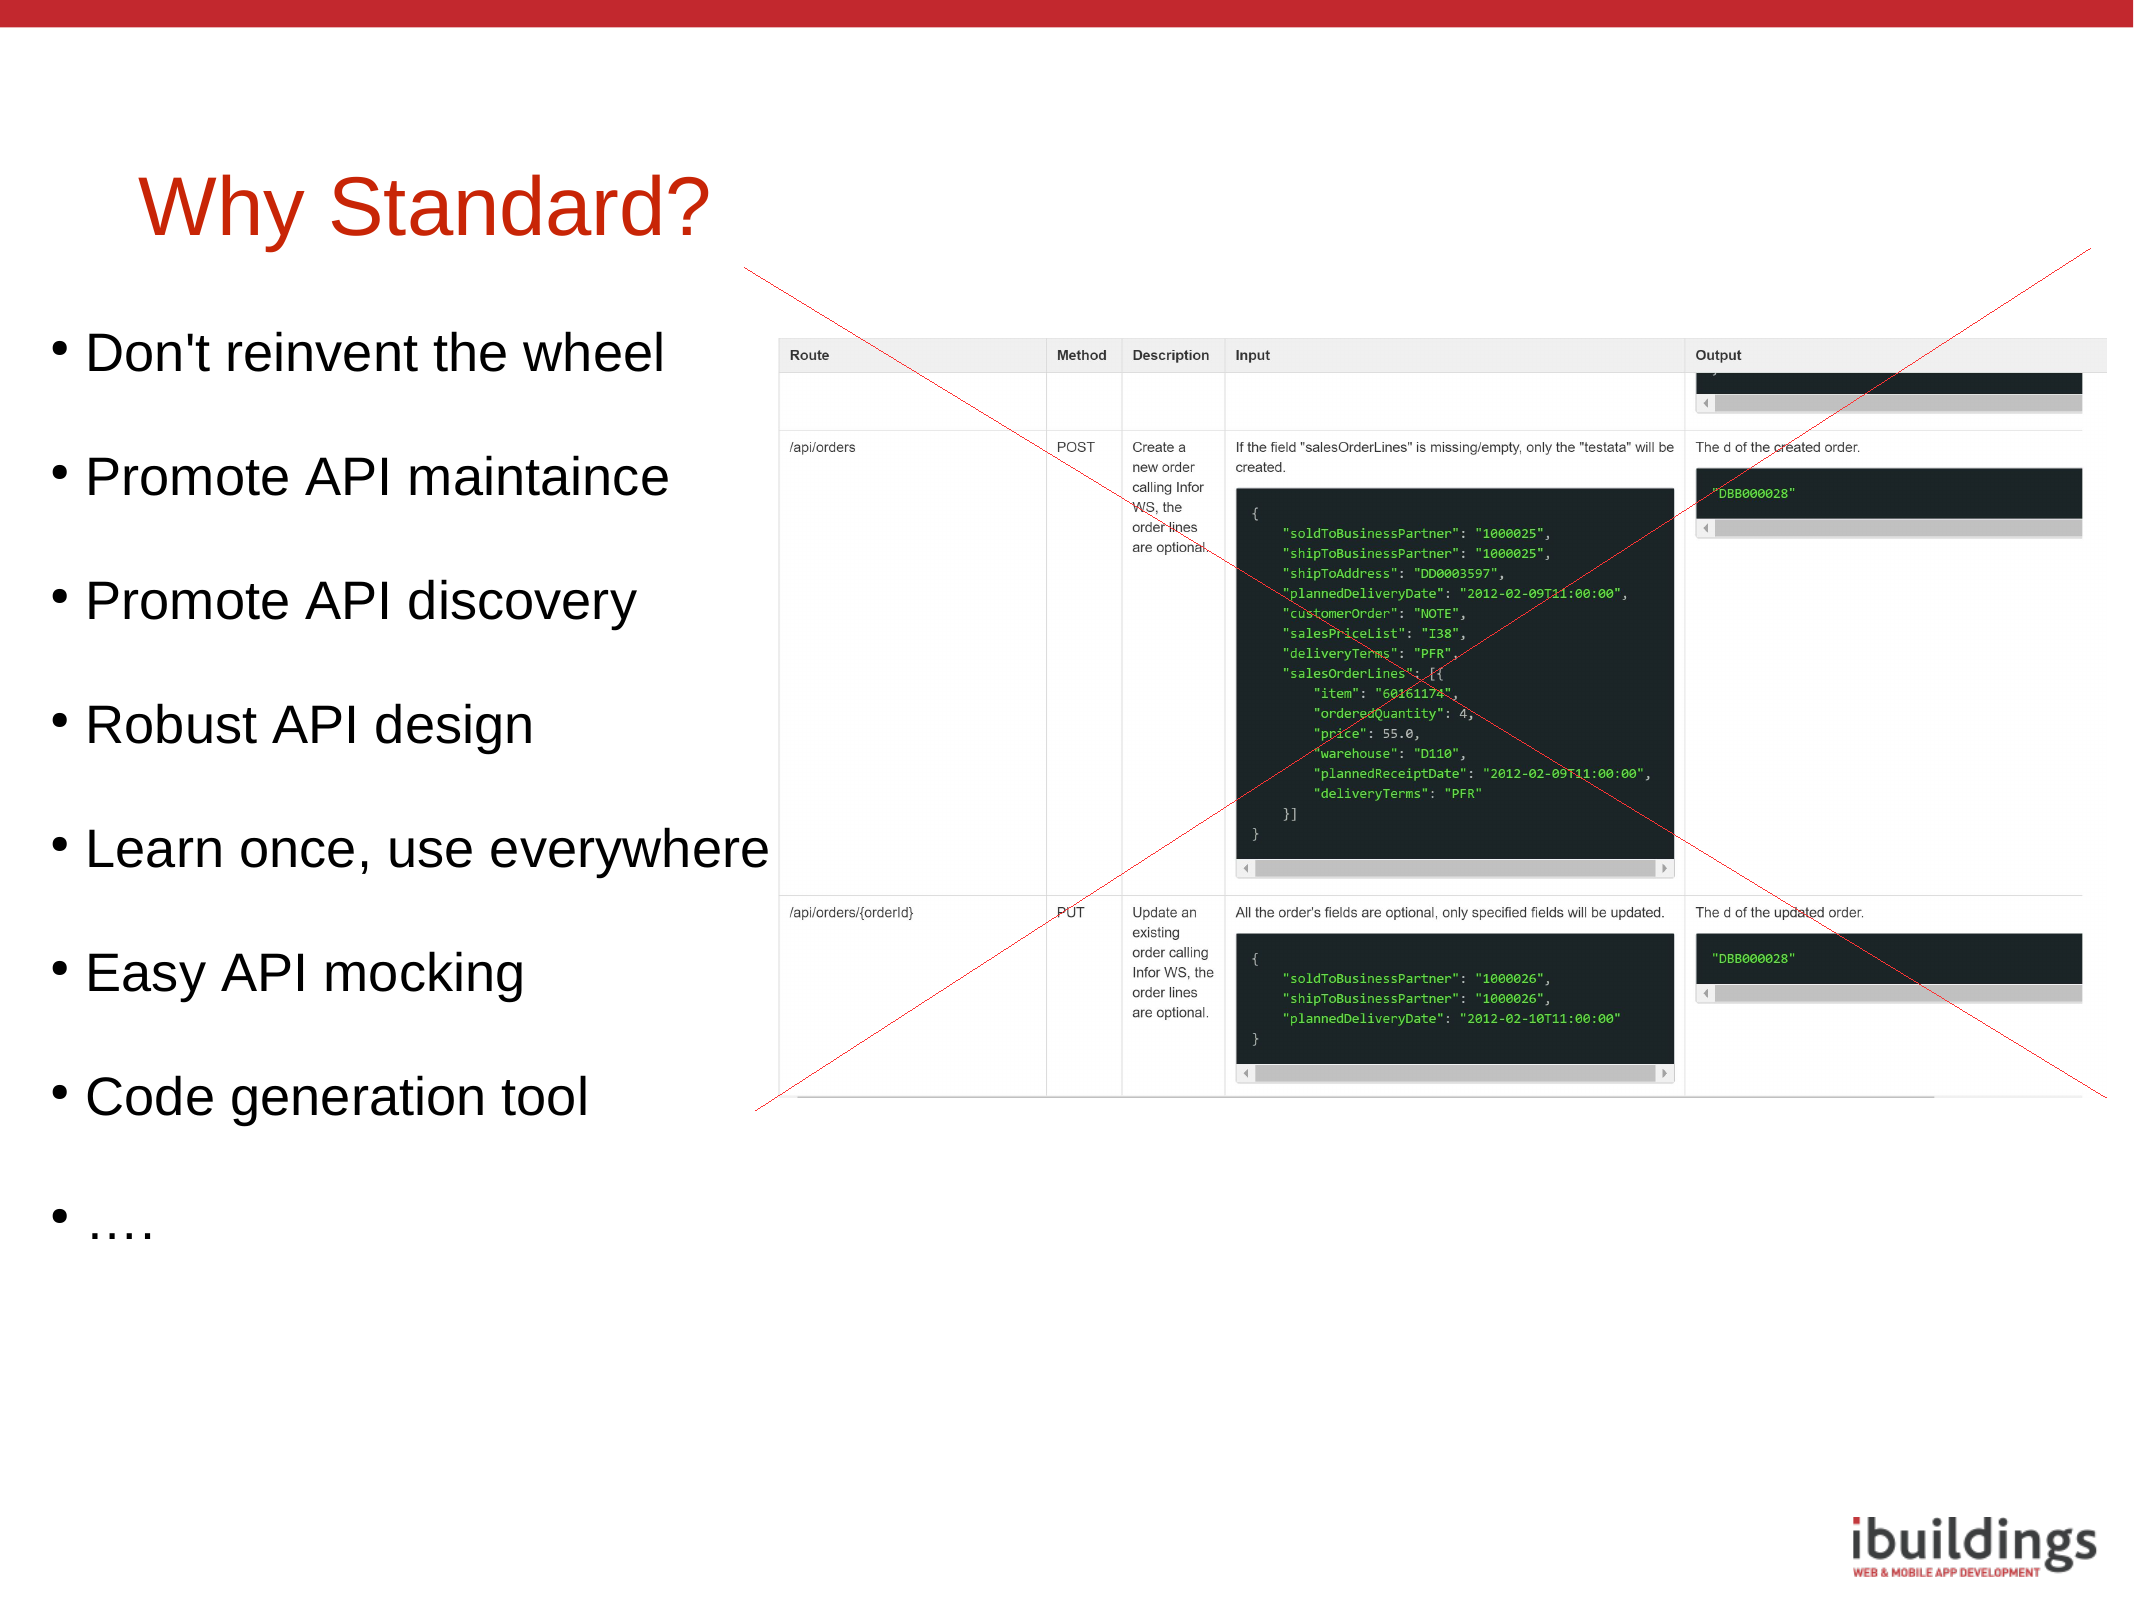

# Why Standard?
Don't reinvent the wheel
Promote API maintaince
Promote API discovery
Robust API design
Learn once, use everywhere
Easy API mocking
Code generation tool
….